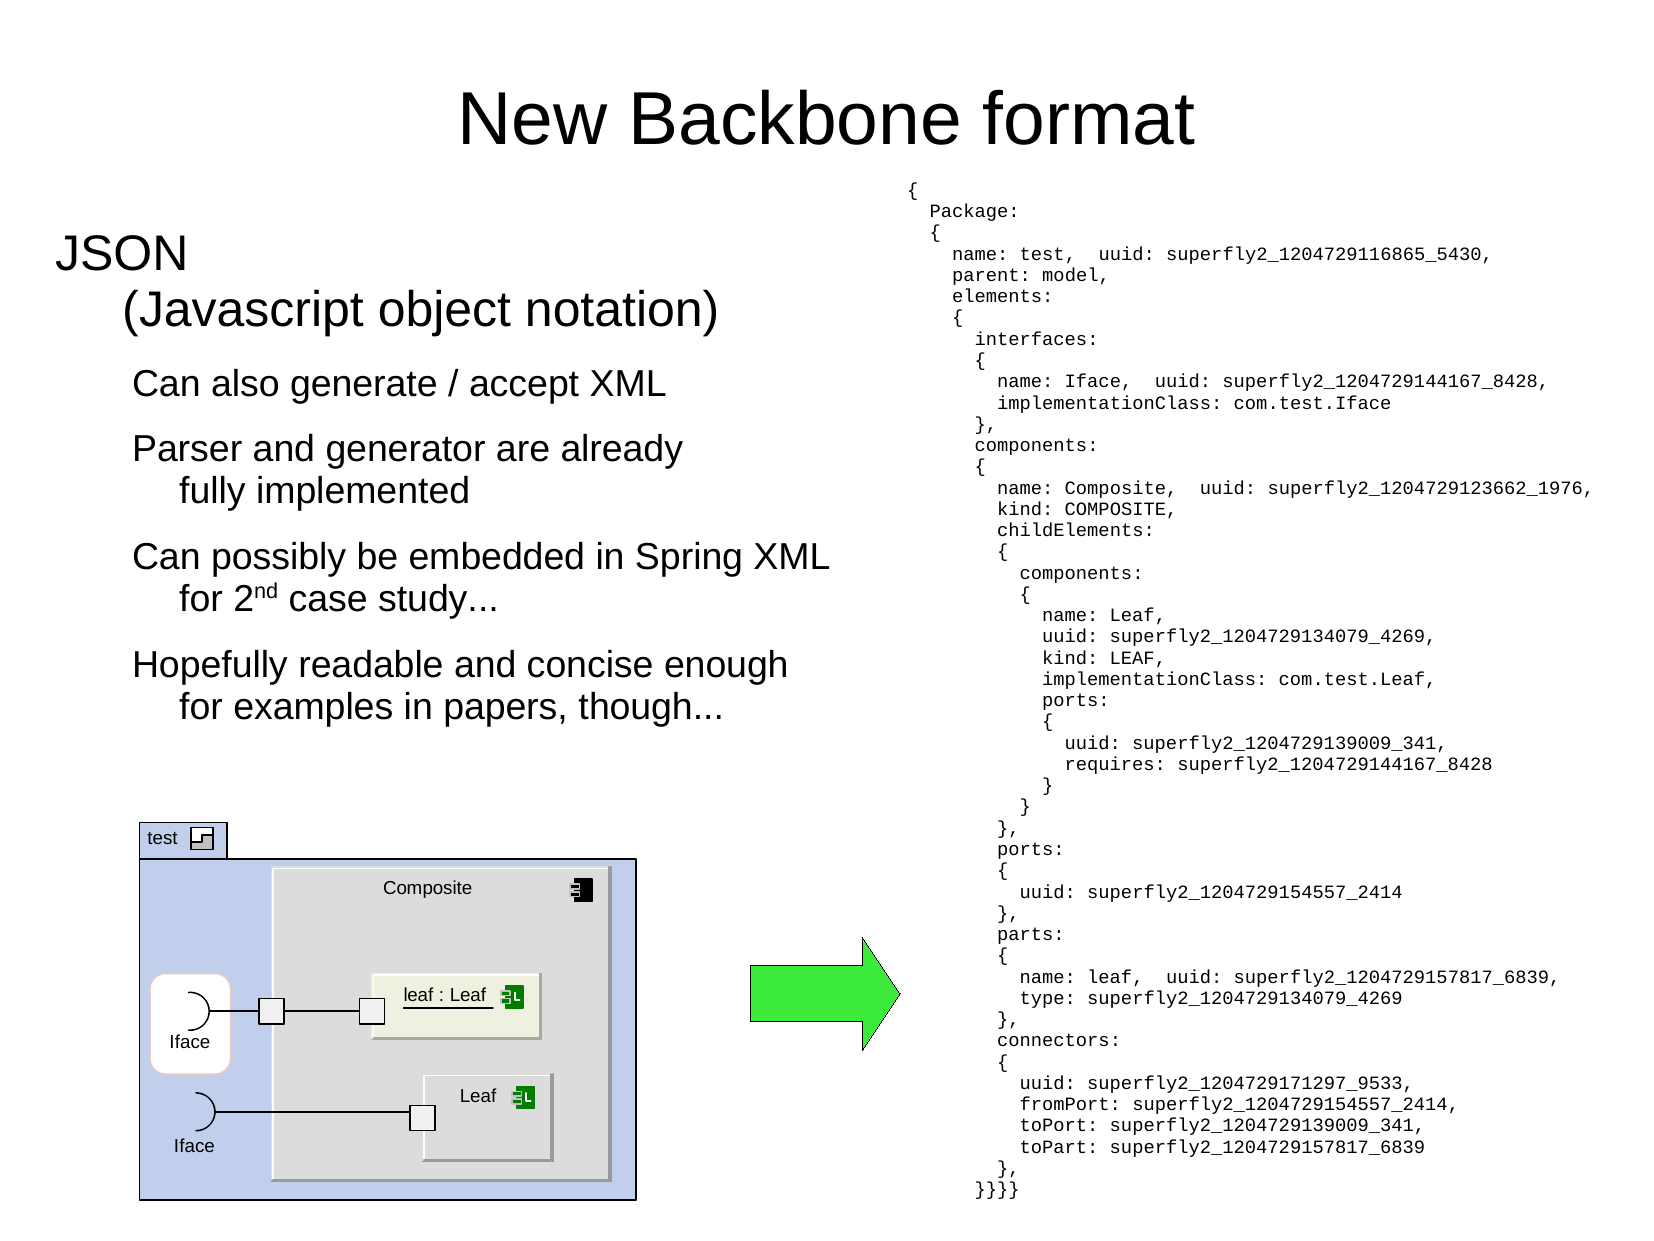

# New Backbone format
{
 Package:
 {
 name: test, uuid: superfly2_1204729116865_5430,
 parent: model,
 elements:
 {
 interfaces:
 {
 name: Iface, uuid: superfly2_1204729144167_8428,
 implementationClass: com.test.Iface
 },
 components:
 {
 name: Composite, uuid: superfly2_1204729123662_1976,
 kind: COMPOSITE,
 childElements:
 {
 components:
 {
 name: Leaf,
 uuid: superfly2_1204729134079_4269,
 kind: LEAF,
 implementationClass: com.test.Leaf,
 ports:
 {
 uuid: superfly2_1204729139009_341,
 requires: superfly2_1204729144167_8428
 }
 }
 },
 ports:
 {
 uuid: superfly2_1204729154557_2414
 },
 parts:
 {
 name: leaf, uuid: superfly2_1204729157817_6839,
 type: superfly2_1204729134079_4269
 },
 connectors:
 {
 uuid: superfly2_1204729171297_9533,
 fromPort: superfly2_1204729154557_2414,
 toPort: superfly2_1204729139009_341,
 toPart: superfly2_1204729157817_6839
 },
 }}}}
JSON
 (Javascript object notation)
Can also generate / accept XML
Parser and generator are already
fully implemented
Can possibly be embedded in Spring XML
for 2nd case study...
Hopefully readable and concise enough
for examples in papers, though...